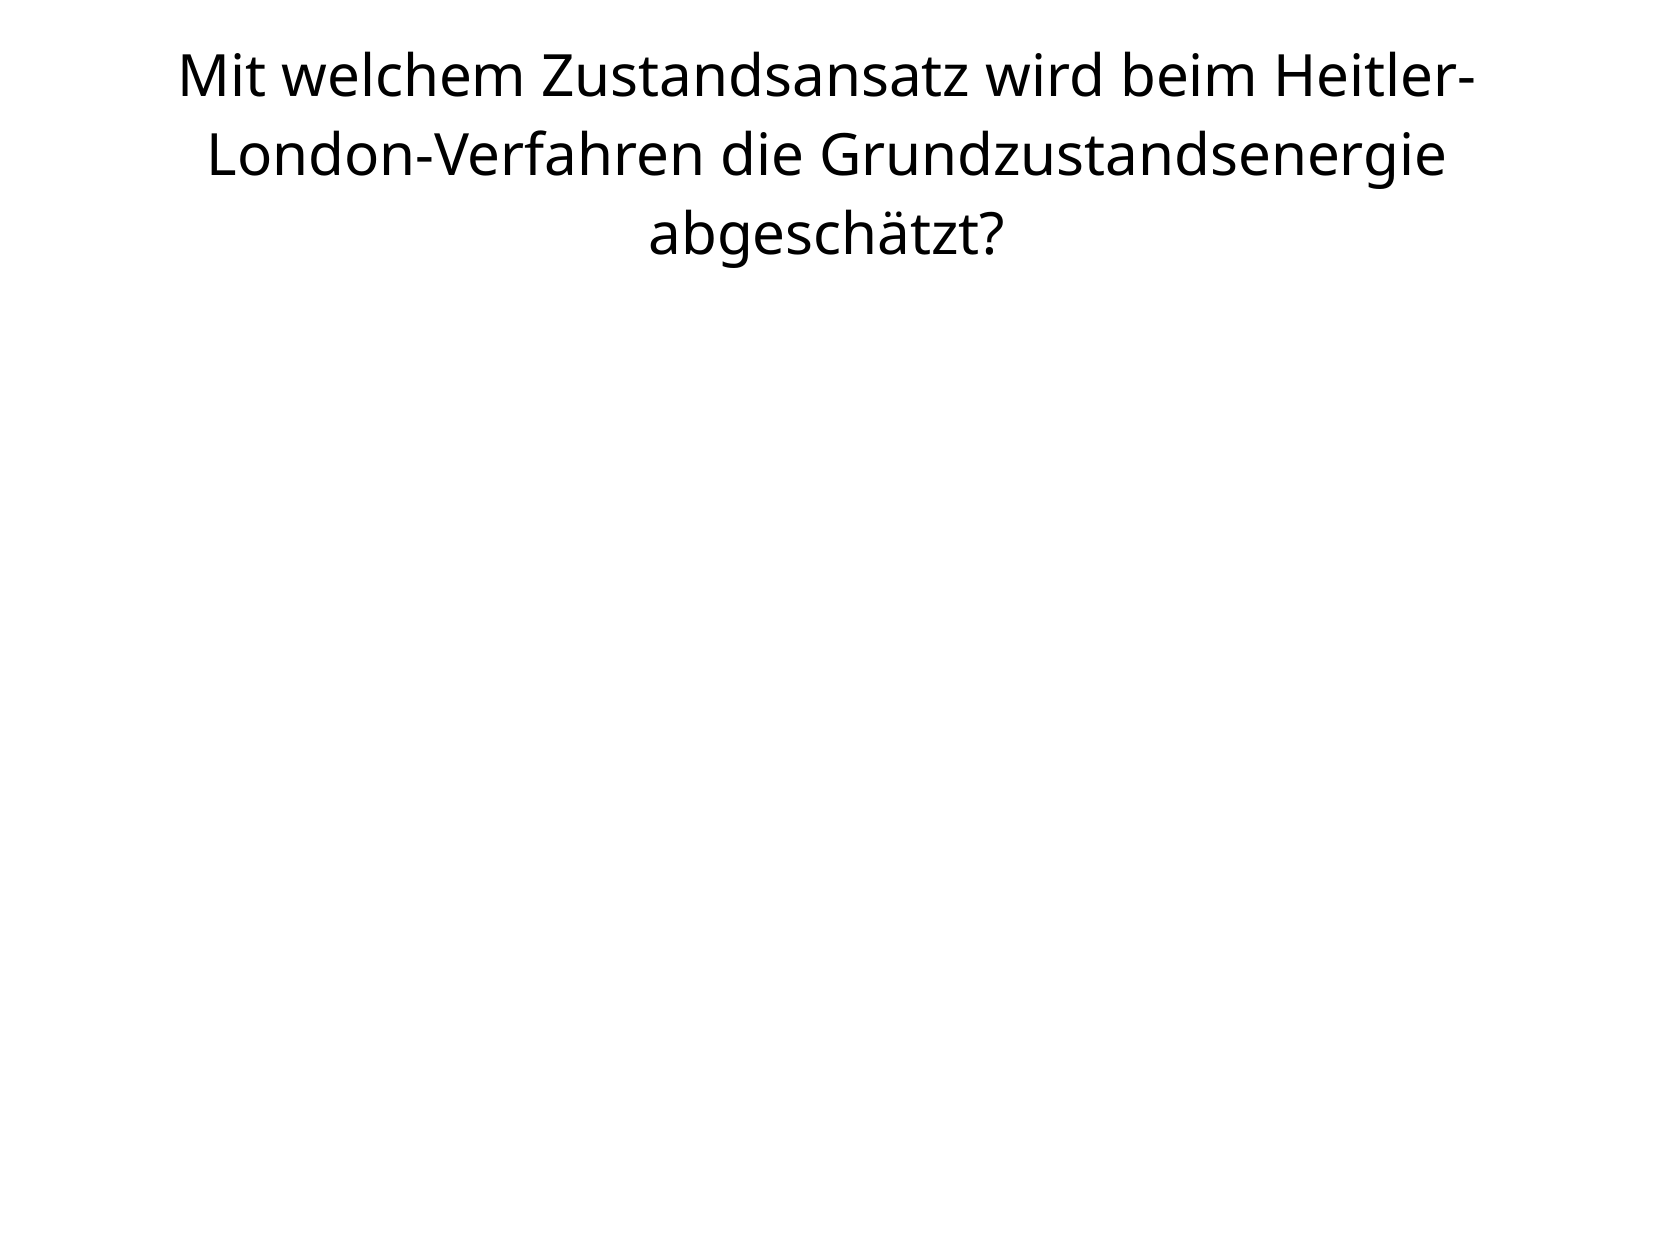

# Mit welchem Zustandsansatz wird beim Heitler-London-Verfahren die Grundzustandsenergie abgeschätzt?